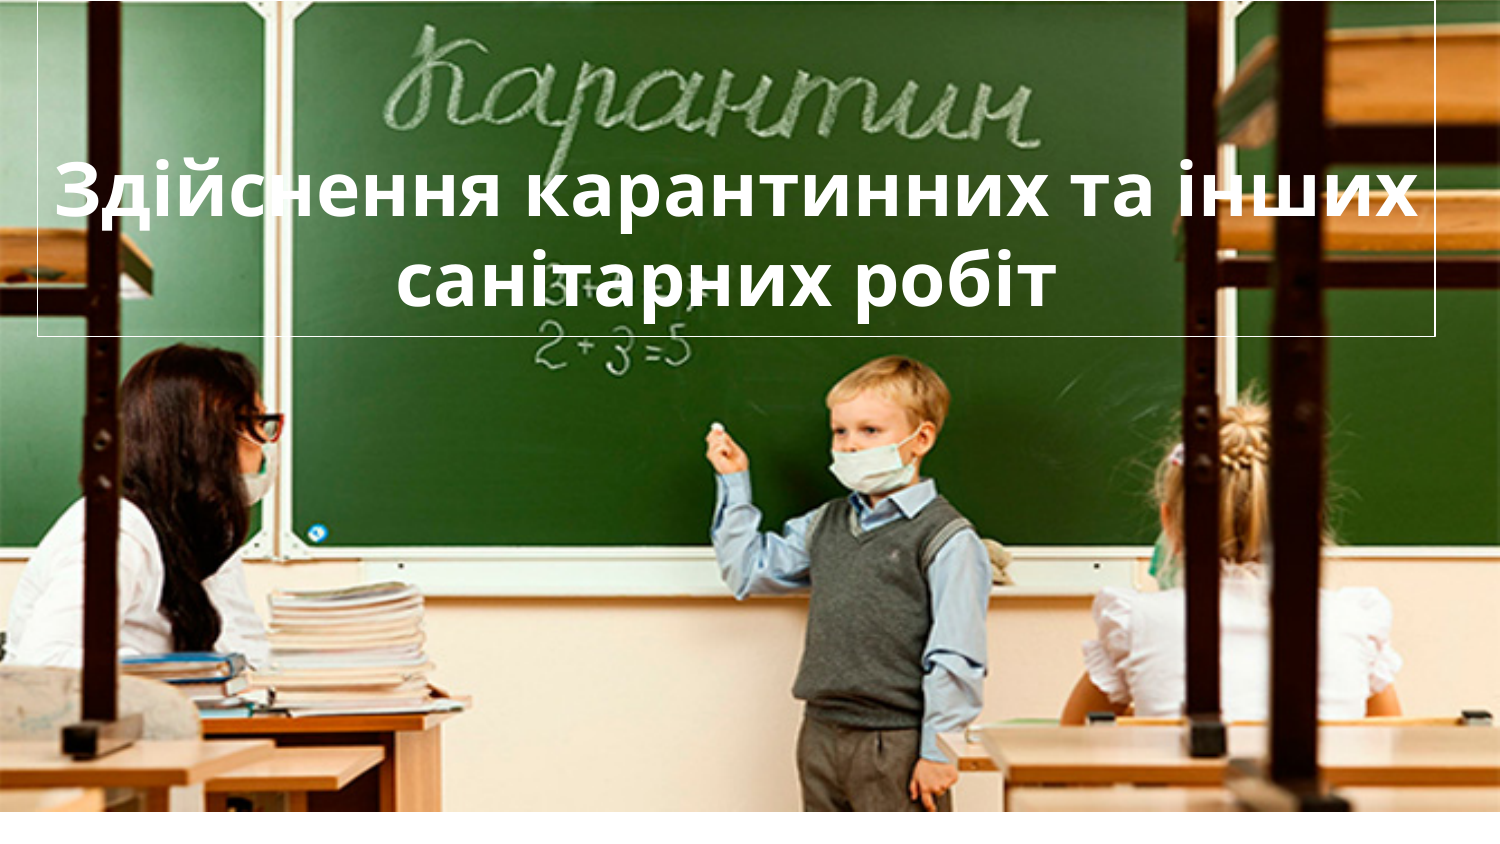

# Здiйснення карантинних та iнших санiтарних робiт